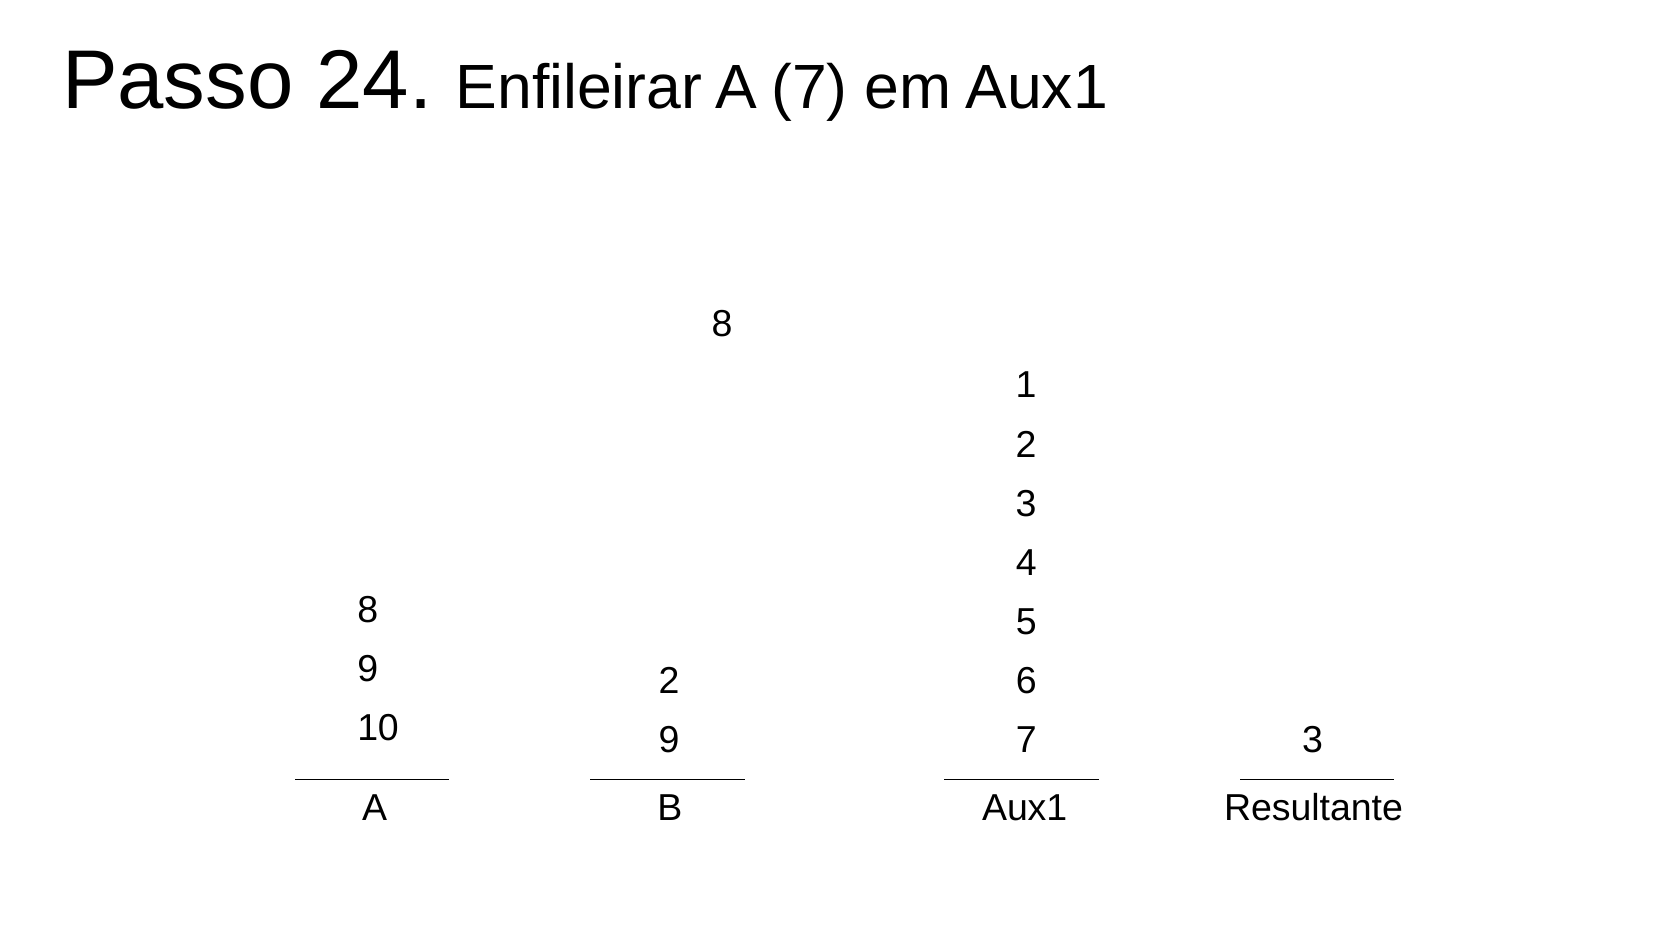

Passo 24. Enfileirar A (7) em Aux1
8
1
2
3
4
8
5
9
2
6
10
9
7
3
A
B
Aux1
Resultante